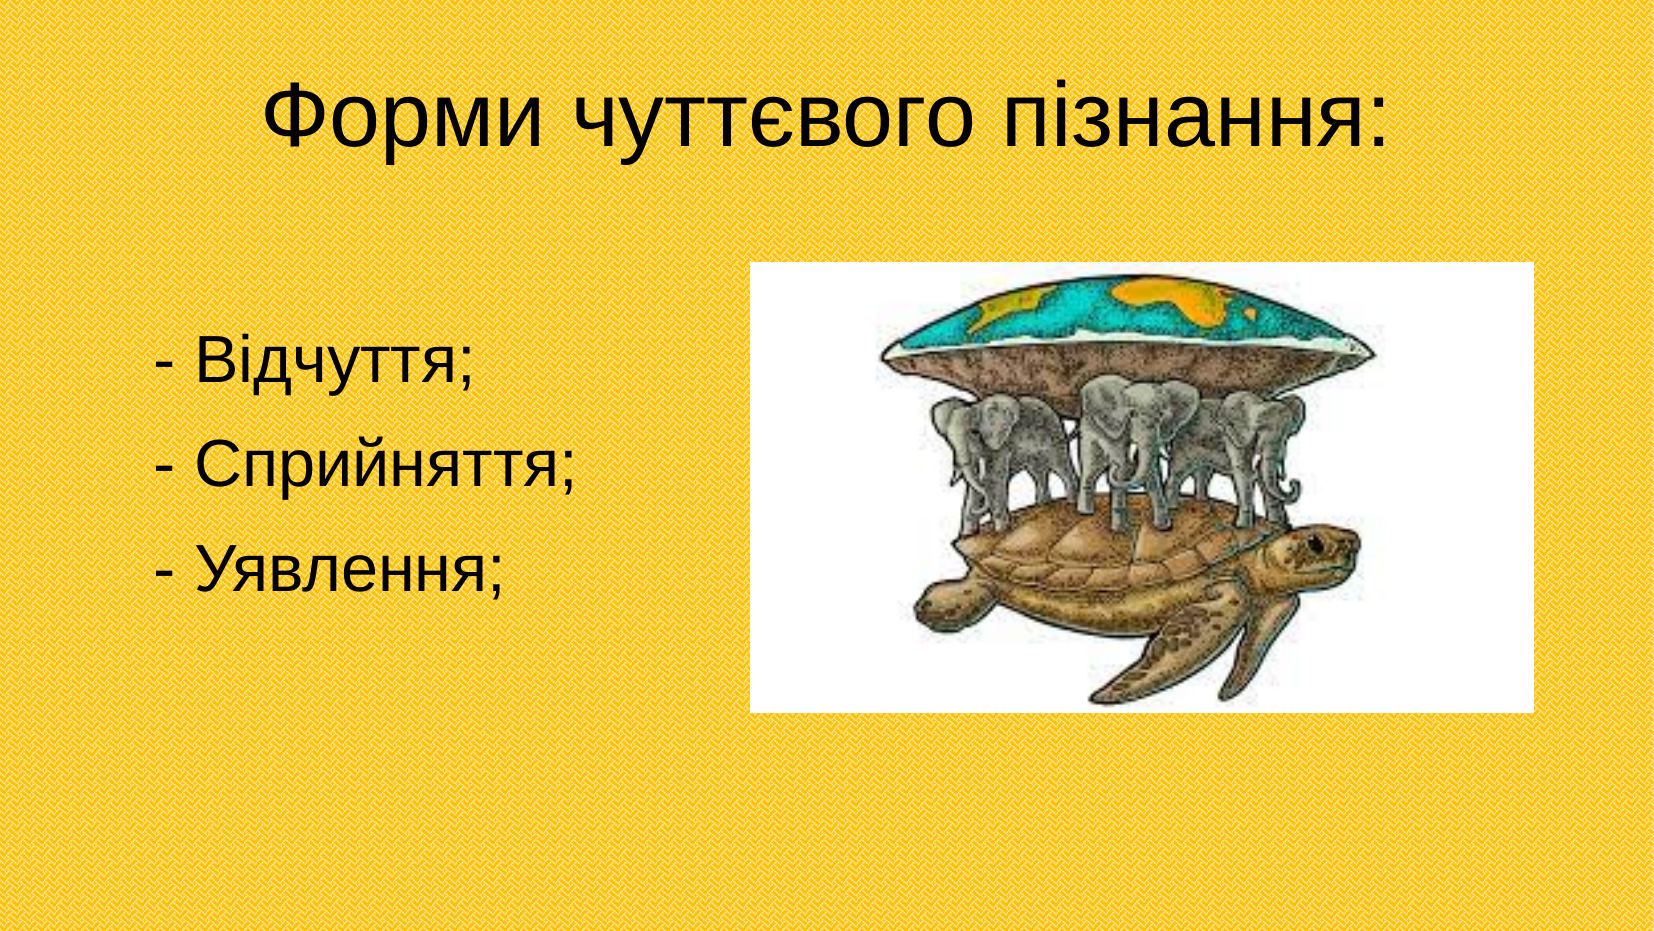

# Форми чуттєвого пізнання:
- Відчуття;
- Сприйняття;
- Уявлення;